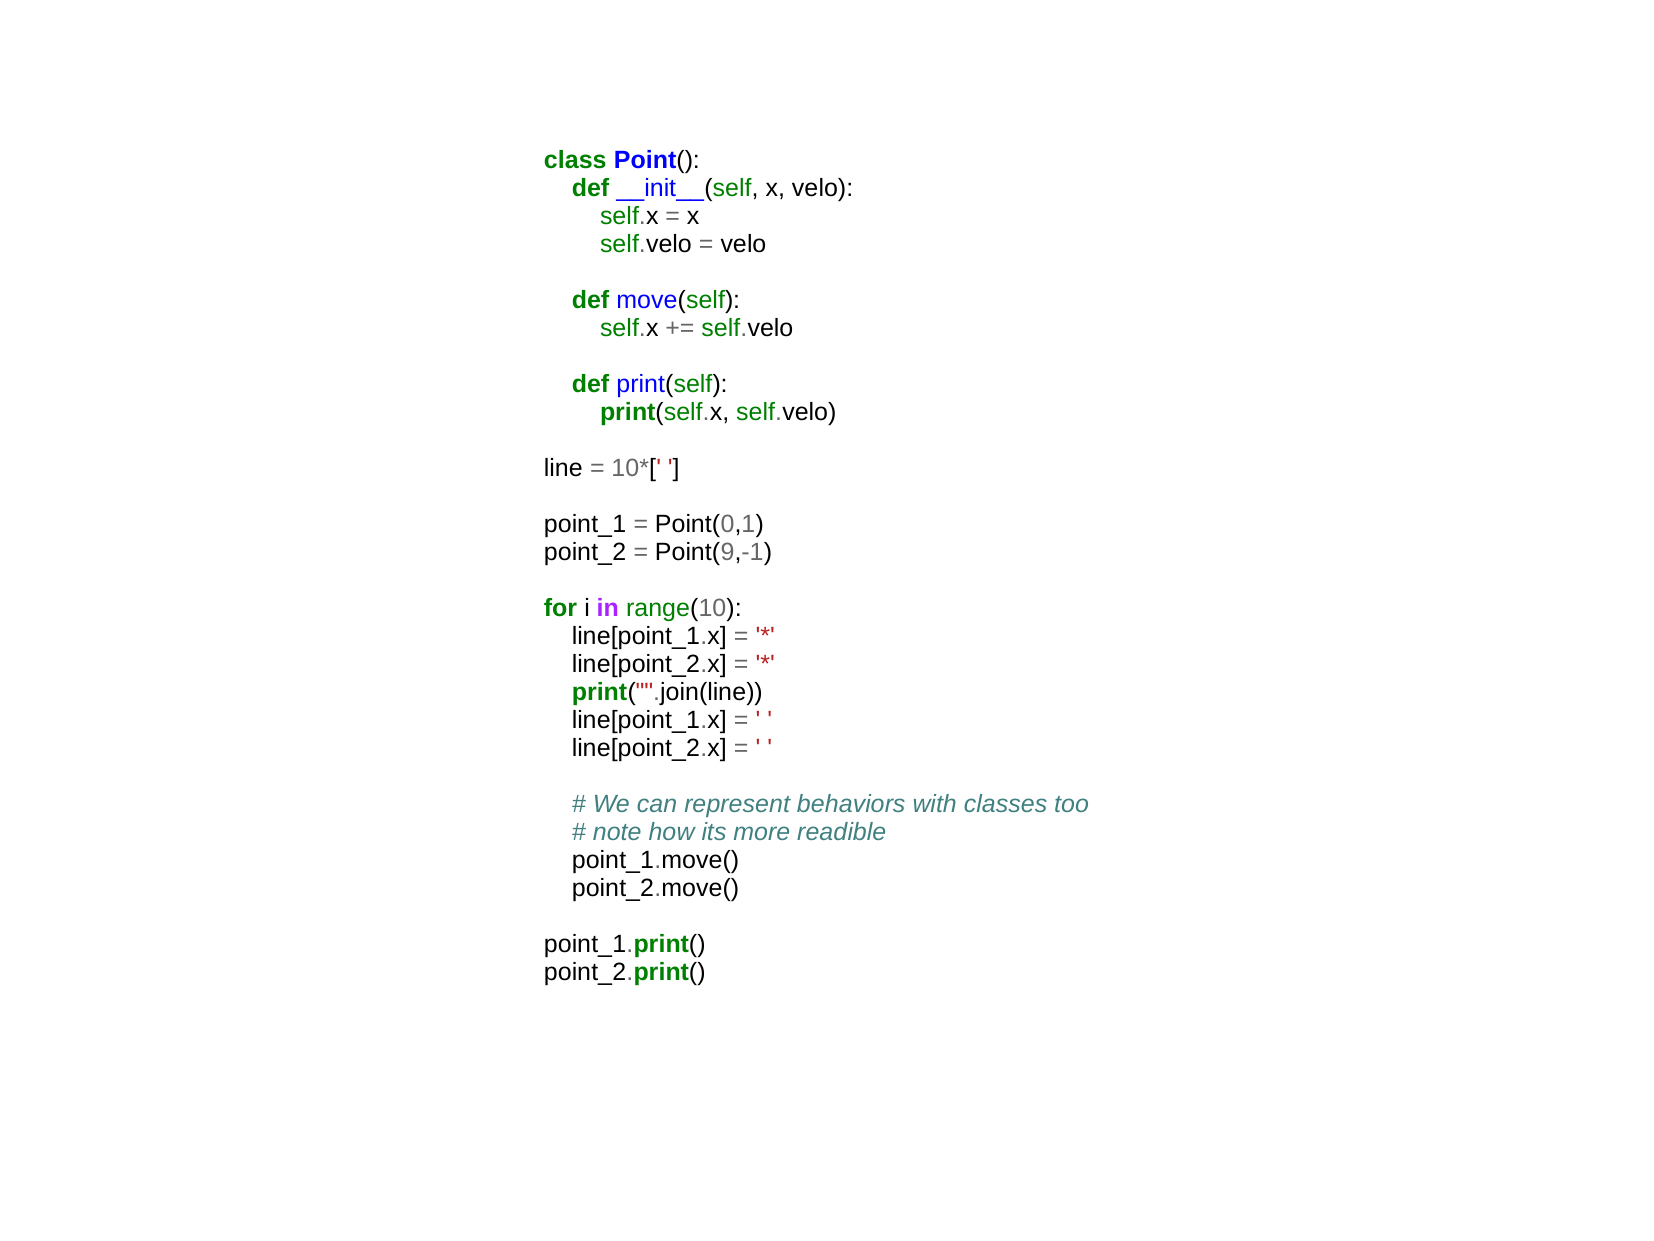

class Point():
 def __init__(self, x, velo):
 self.x = x
 self.velo = velo
 def move(self):
 self.x += self.velo
 def print(self):
 print(self.x, self.velo)
line = 10*[' ']
point_1 = Point(0,1)
point_2 = Point(9,-1)
for i in range(10):
 line[point_1.x] = '*'
 line[point_2.x] = '*'
 print("".join(line))
 line[point_1.x] = ' '
 line[point_2.x] = ' '
 # We can represent behaviors with classes too
 # note how its more readible
 point_1.move()
 point_2.move()
point_1.print()
point_2.print()